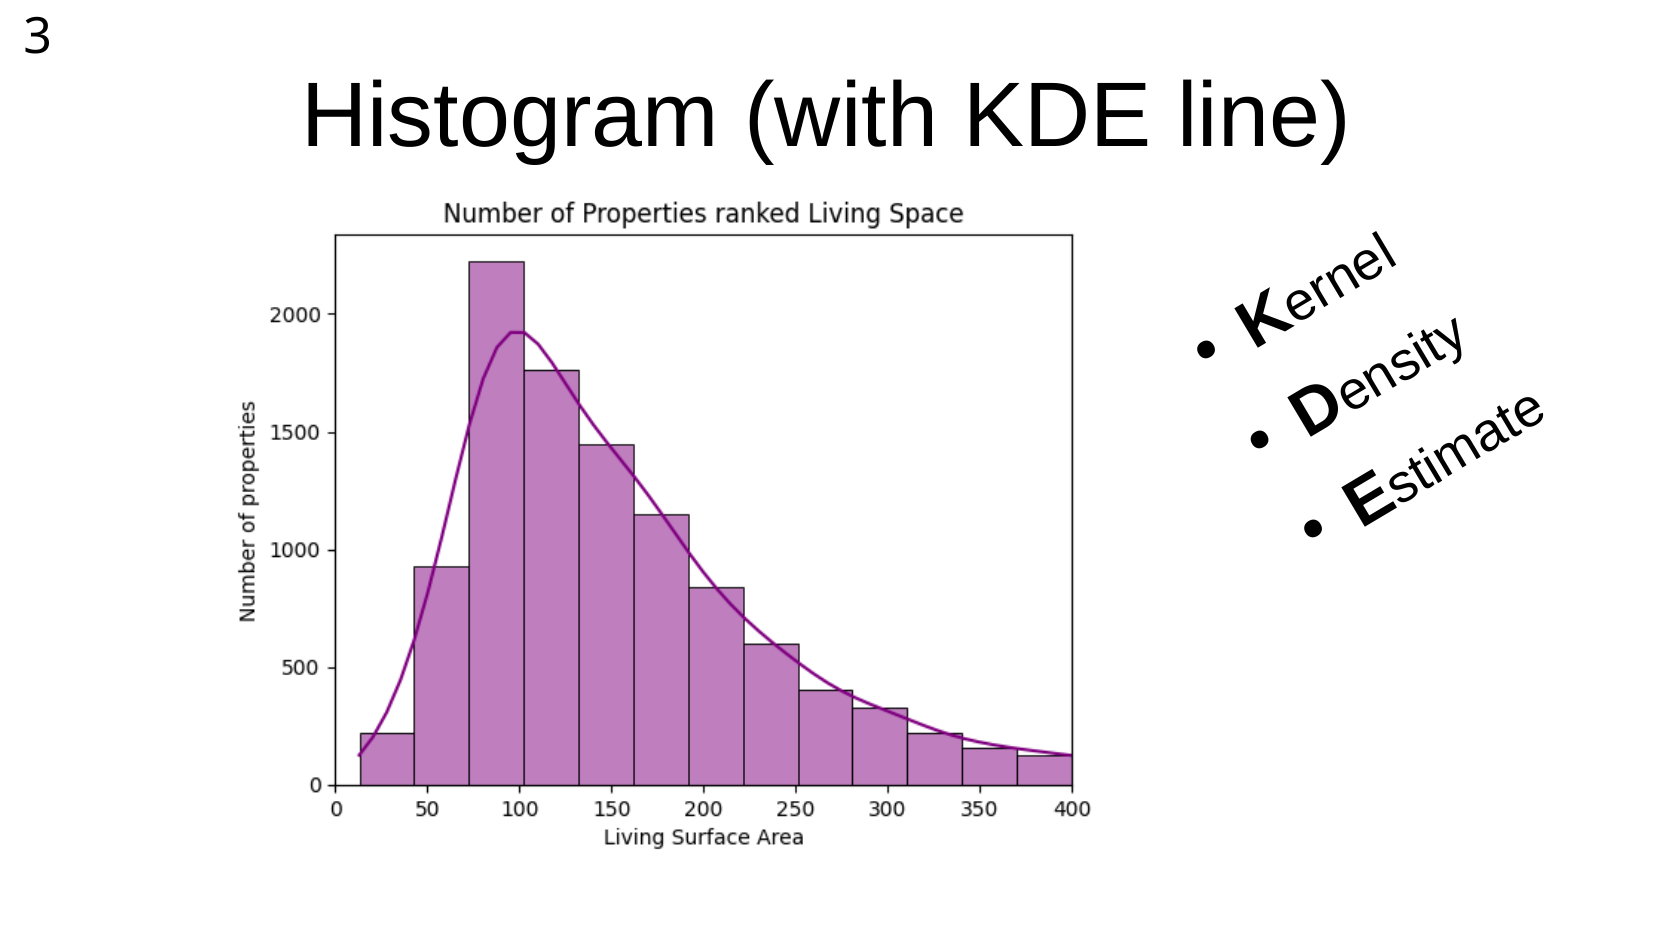

3
# Histogram (with KDE line)
Kernel
Density
Estimate